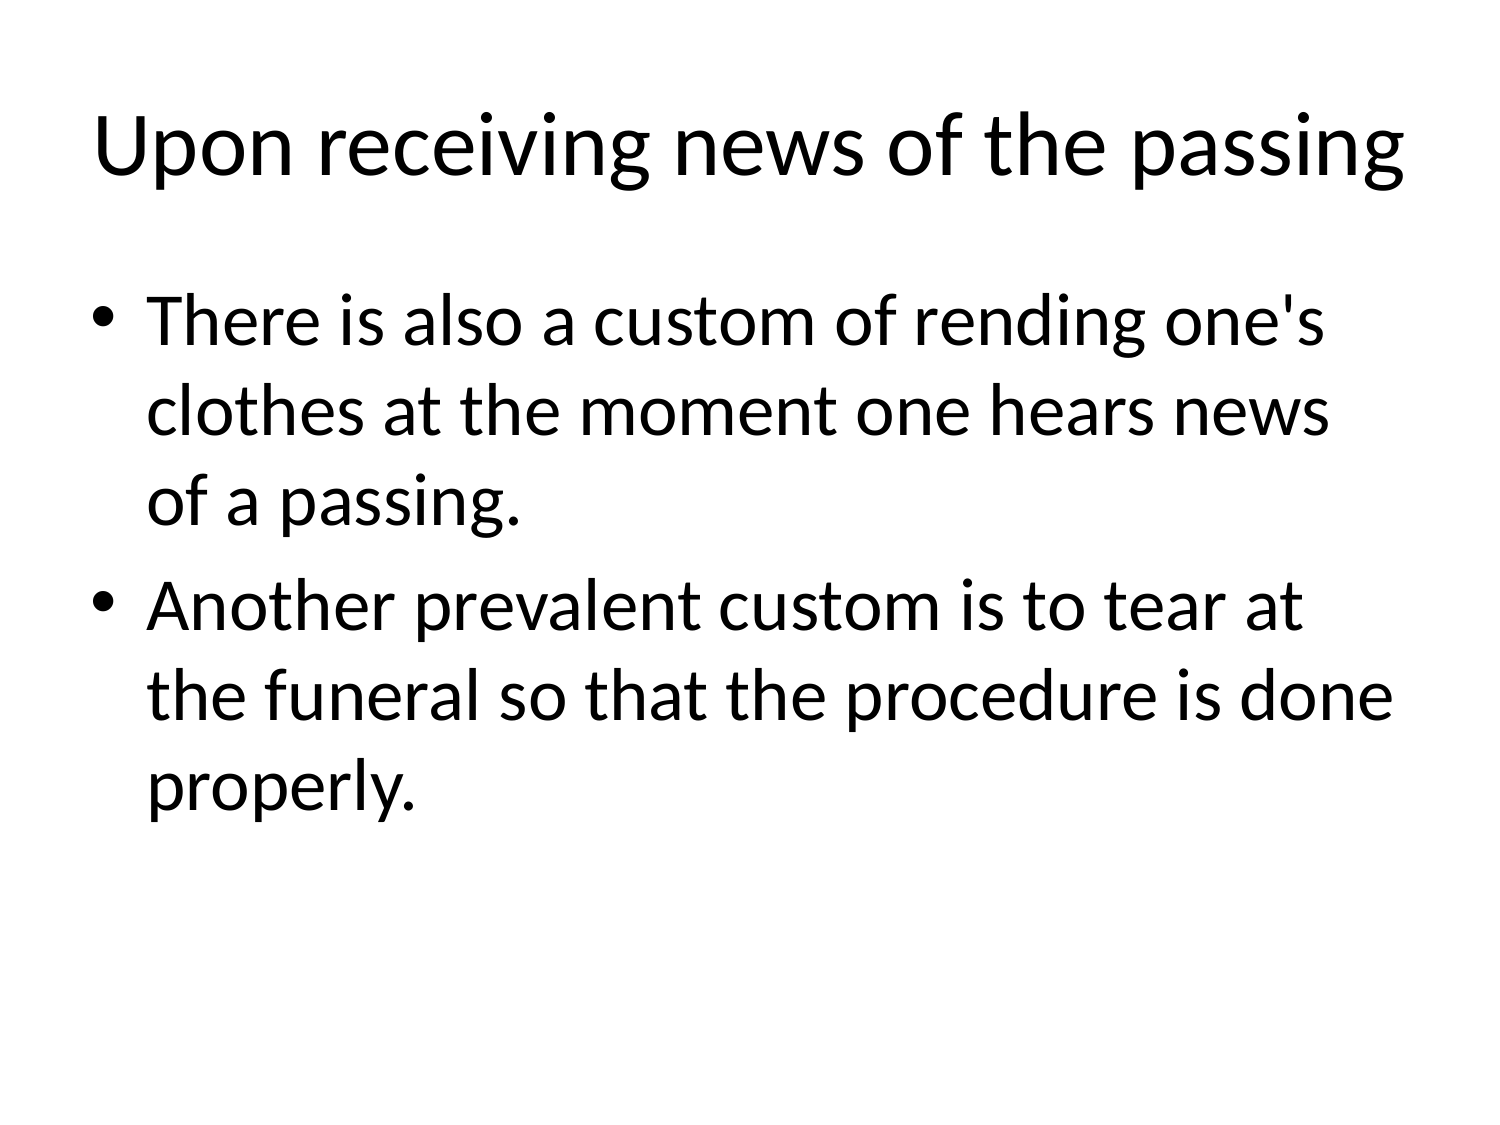

# Upon receiving news of the passing
There is also a custom of rending one's clothes at the moment one hears news of a passing.
Another prevalent custom is to tear at the funeral so that the procedure is done properly.